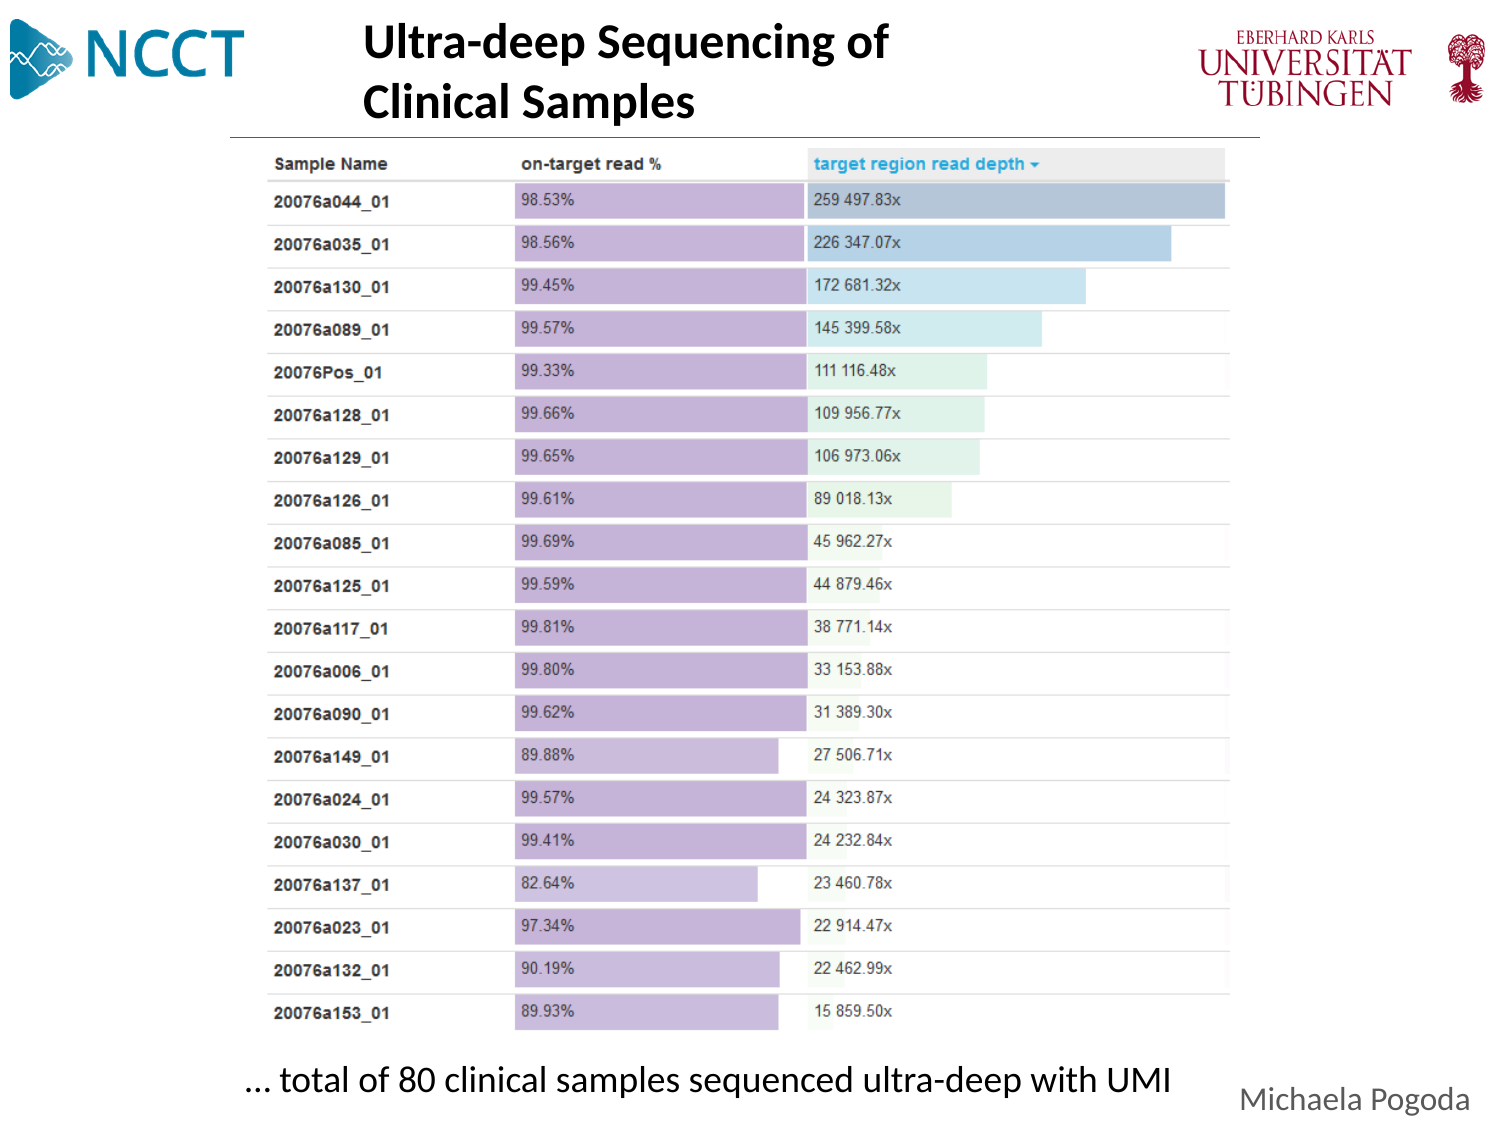

Ultra-deep Sequencing of Clinical Samples
… total of 80 clinical samples sequenced ultra-deep with UMI
Michaela Pogoda